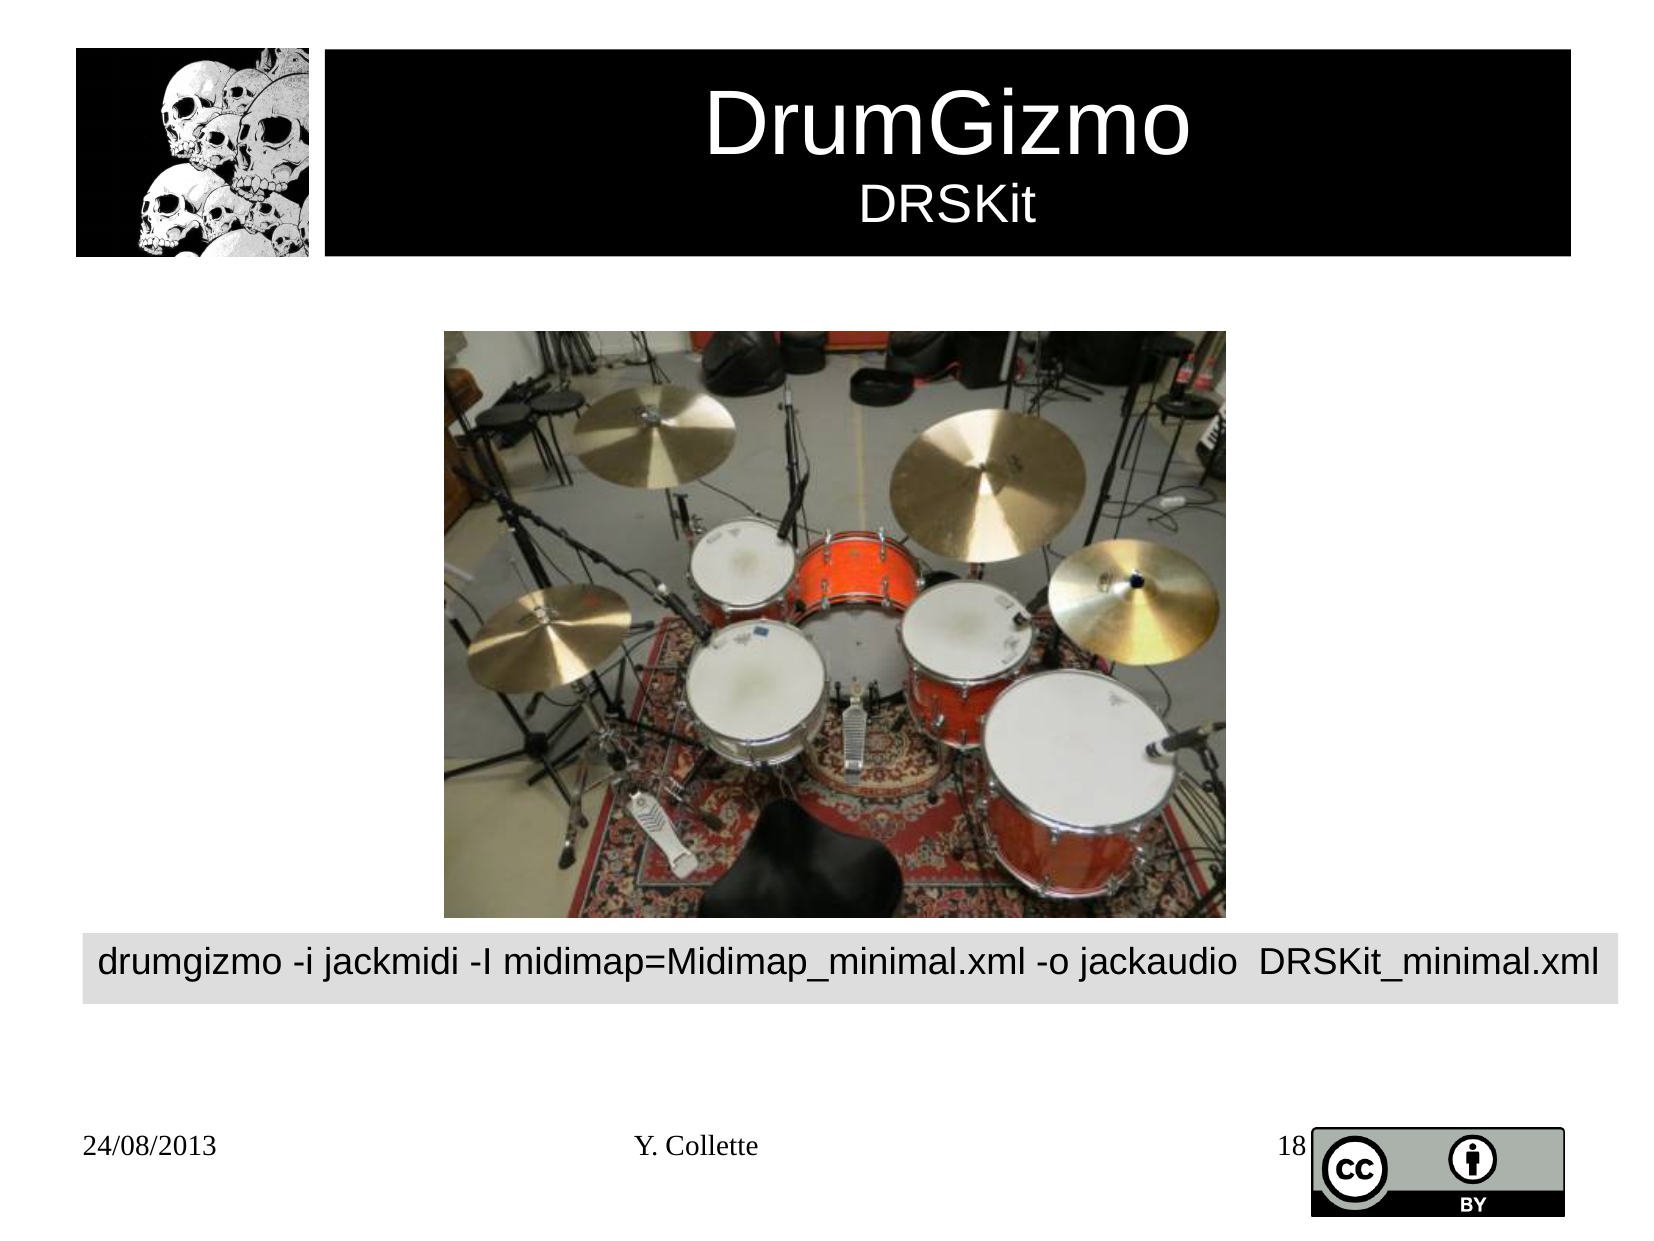

# DrumGizmo DRSKit
drumgizmo -i jackmidi -I midimap=Midimap_minimal.xml -o jackaudio DRSKit_minimal.xml
Y. Collette
18